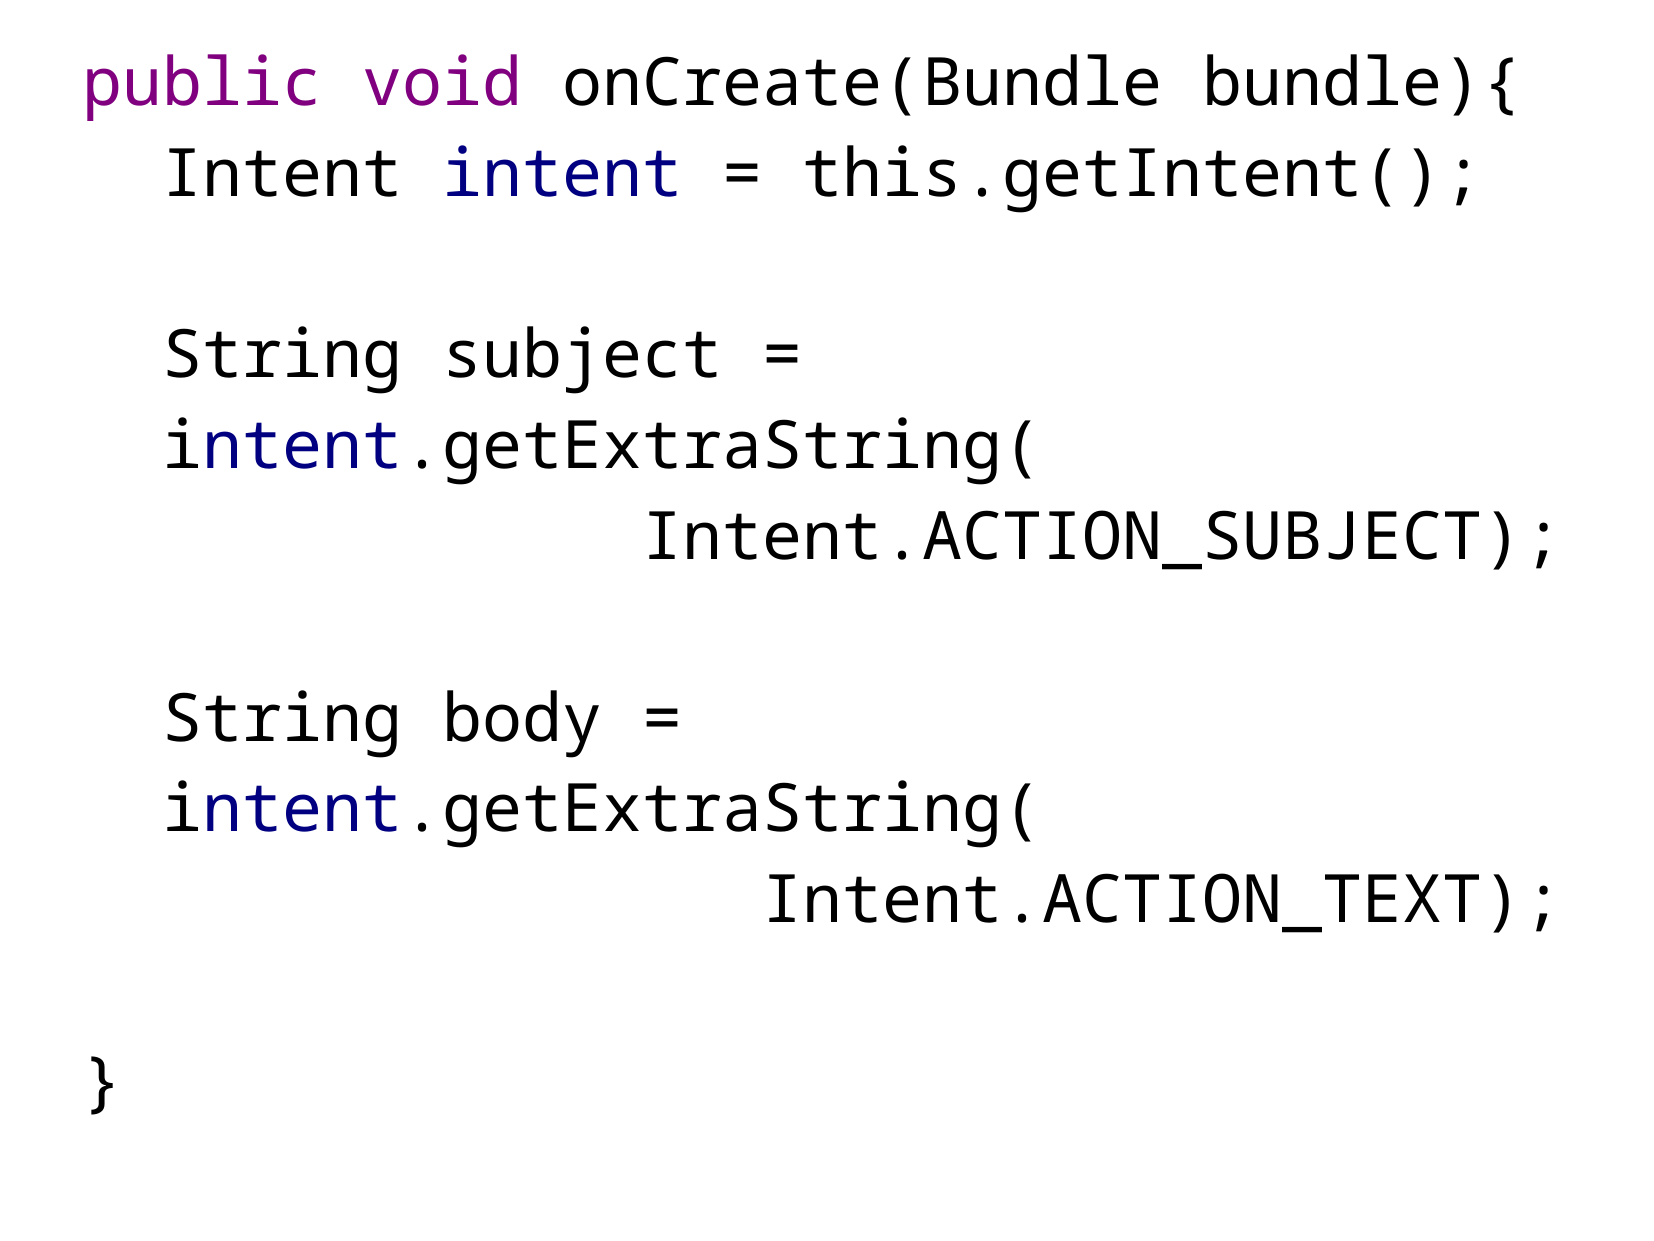

# public void onCreate(Bundle bundle){
 Intent intent = this.getIntent();
 String subject =
 intent.getExtraString(
 Intent.ACTION_SUBJECT);
 String body =
 intent.getExtraString(
 Intent.ACTION_TEXT);
}